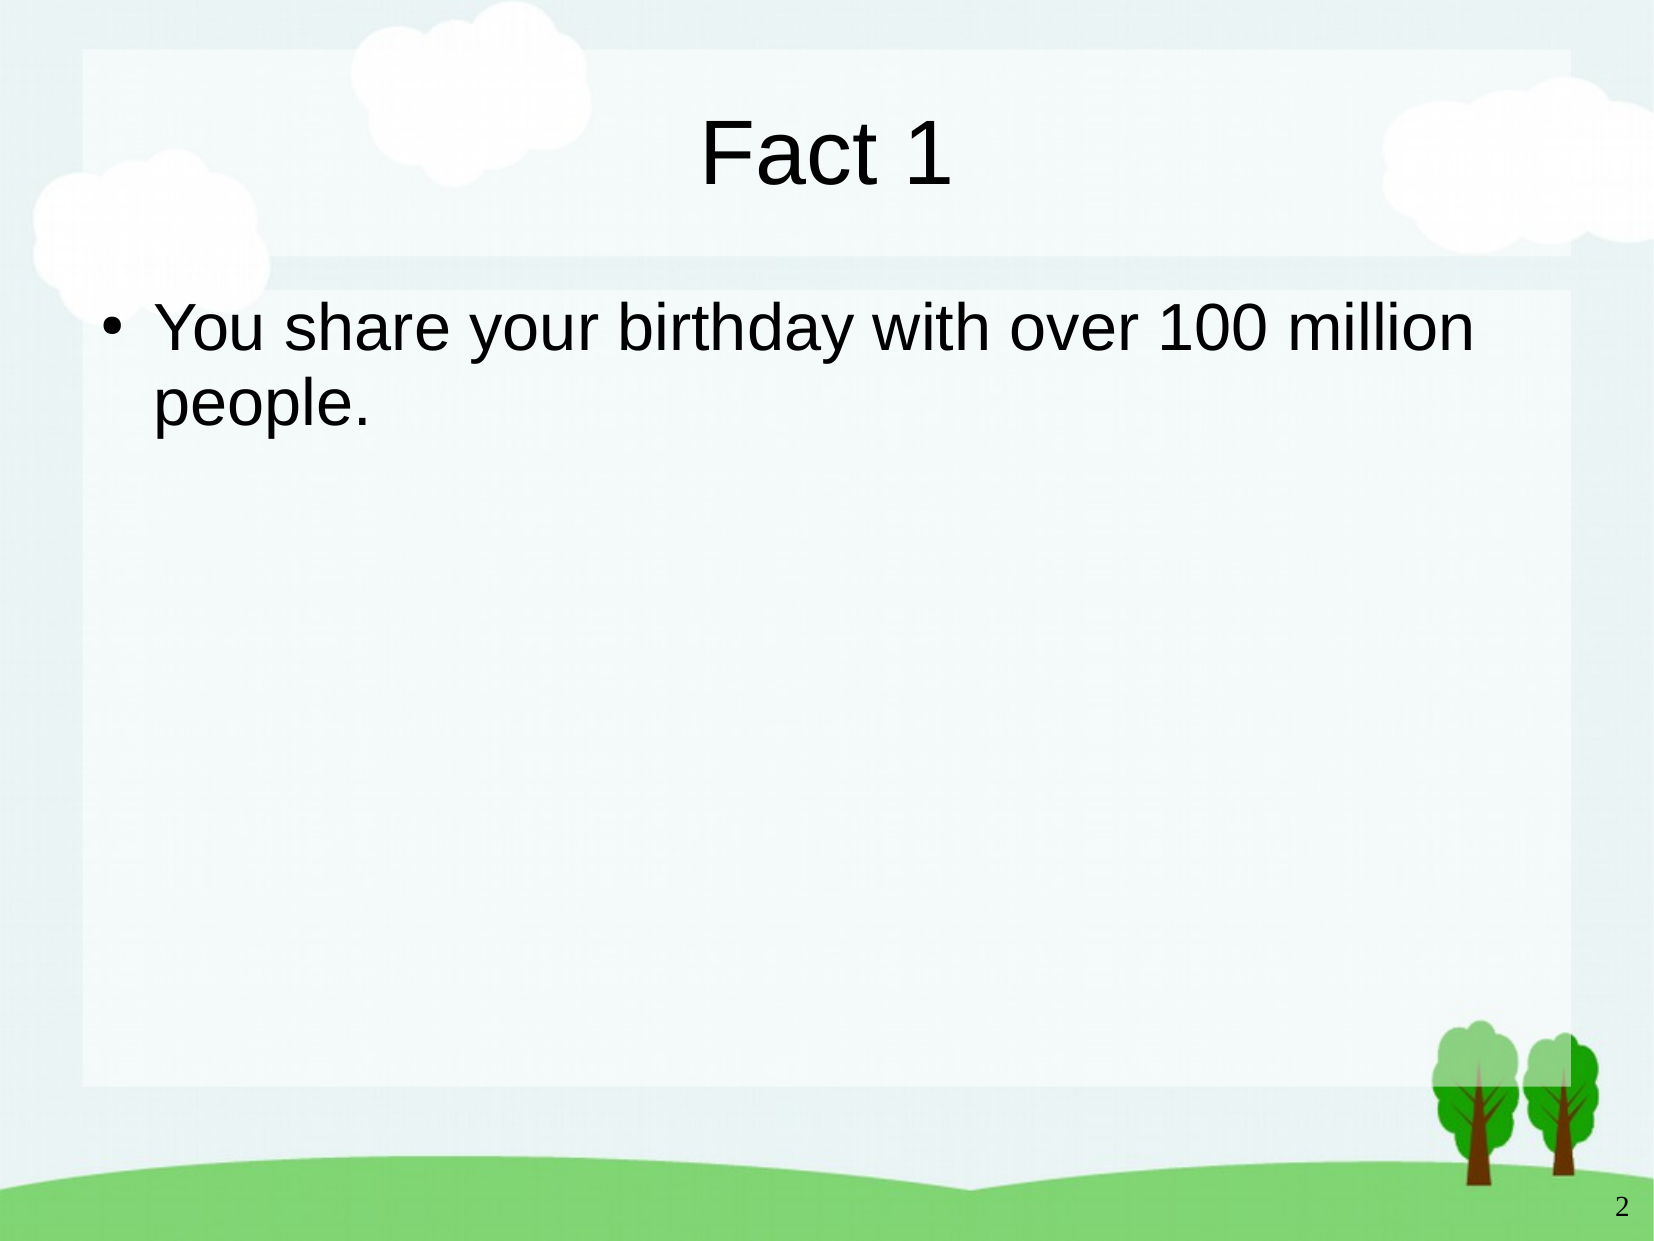

# Fact 1
You share your birthday with over 100 million people.
2